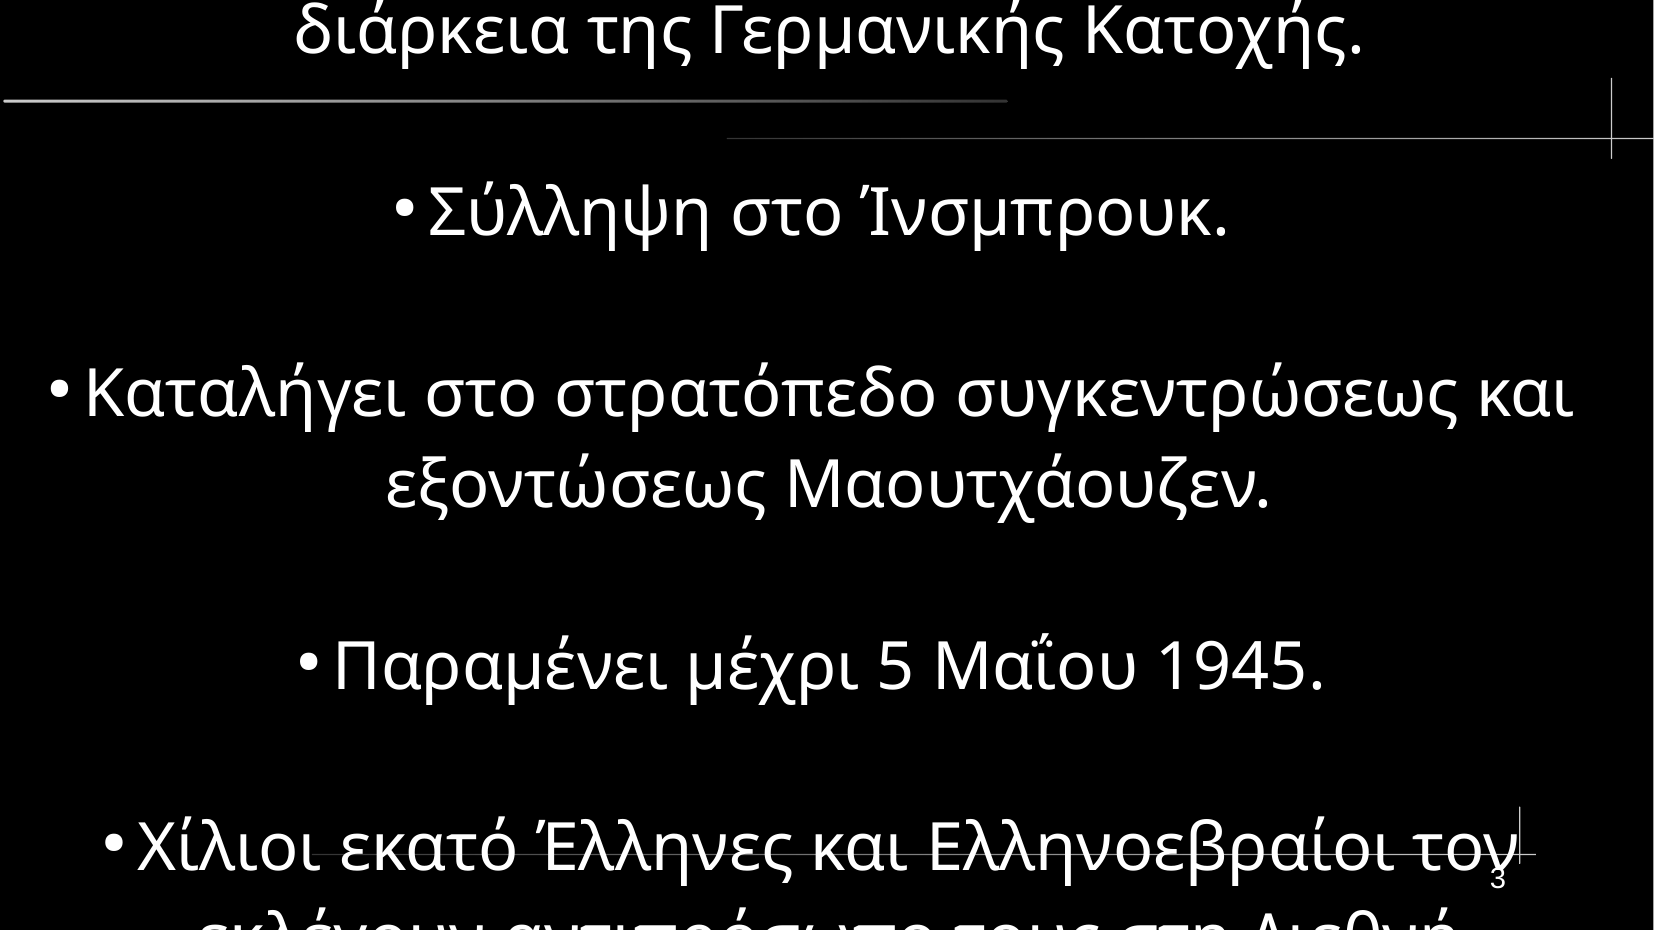

# Καταφυγή στην Μέση Ανατολή κατά την διάρκεια της Γερμανικής Κατοχής.
Σύλληψη στο Ίνσμπρουκ.
Καταλήγει στο στρατόπεδο συγκεντρώσεως και εξοντώσεως Μαουτχάουζεν.
Παραμένει μέχρι 5 Μαΐου 1945.
Χίλιοι εκατό Έλληνες και Ελληνοεβραίοι τον εκλέγουν αντιπρόσωπο τους στη Διεθνή επιτροπή.
3